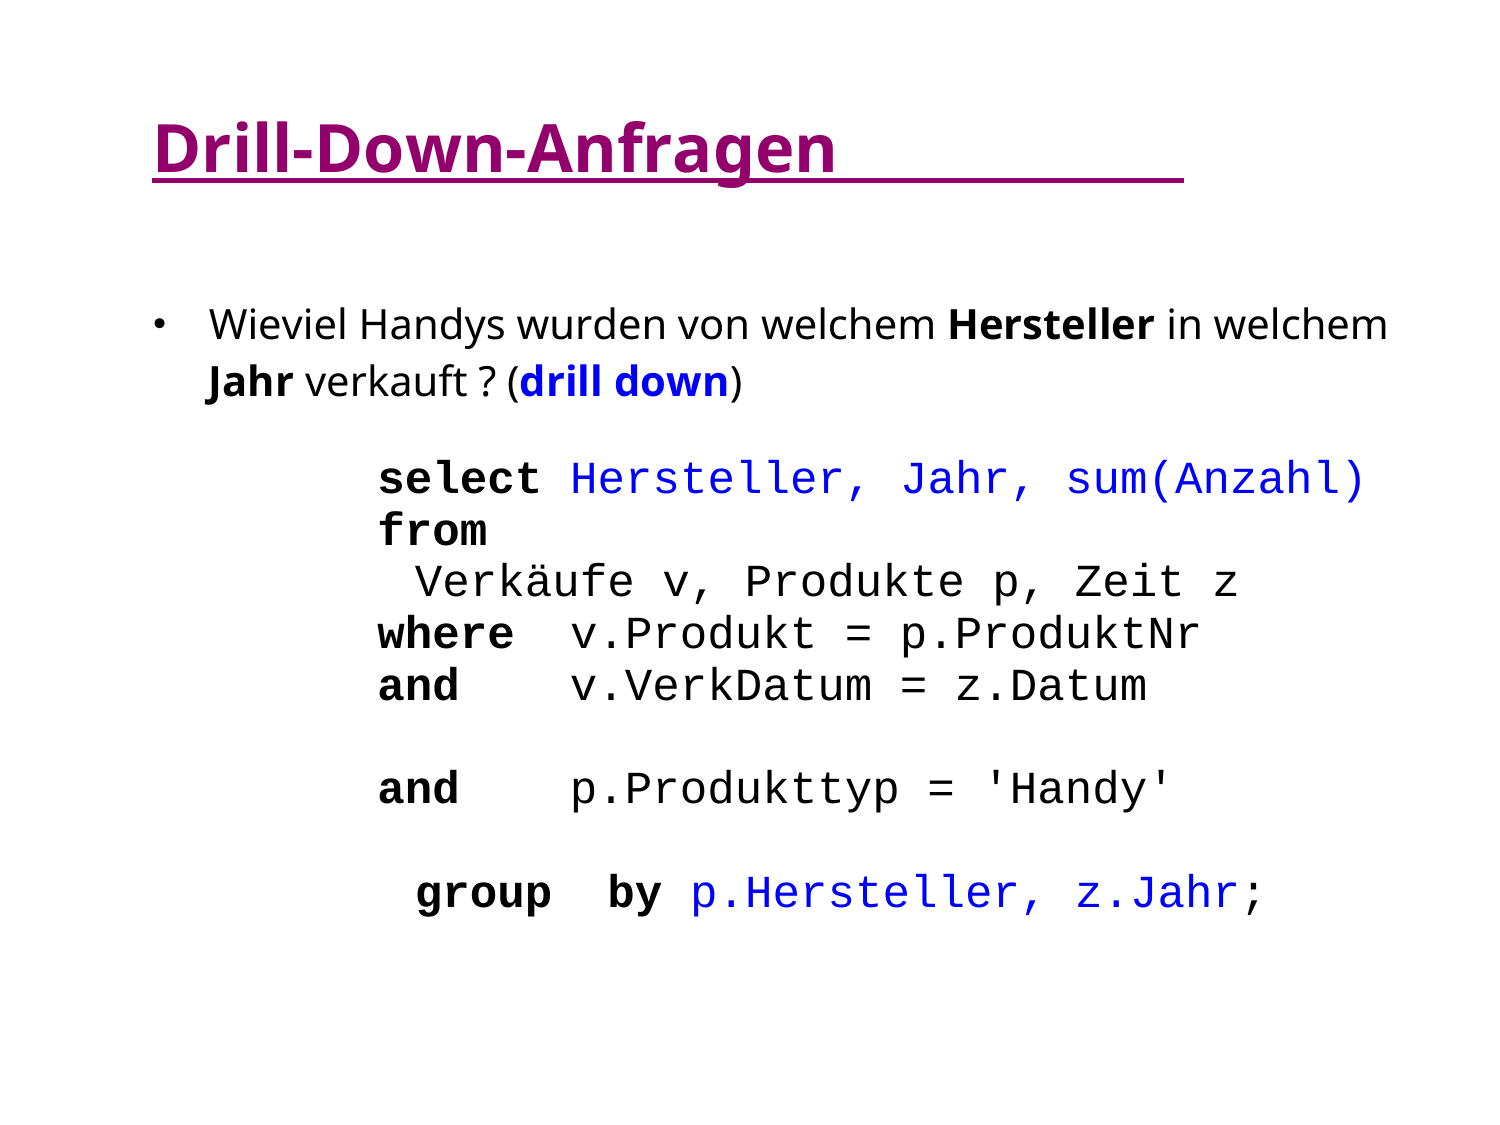

# Drill-Down-Anfragen
Wieviel Handys wurden von welchem Hersteller in welchem Jahr verkauft ? (drill down)‏
select Hersteller, Jahr, sum(Anzahl)
from
Verkäufe v, Produkte p, Zeit z
where v.Produkt = p.ProduktNr
and v.VerkDatum = z.Datum
and p.Produkttyp = 'Handy'
group by p.Hersteller, z.Jahr;